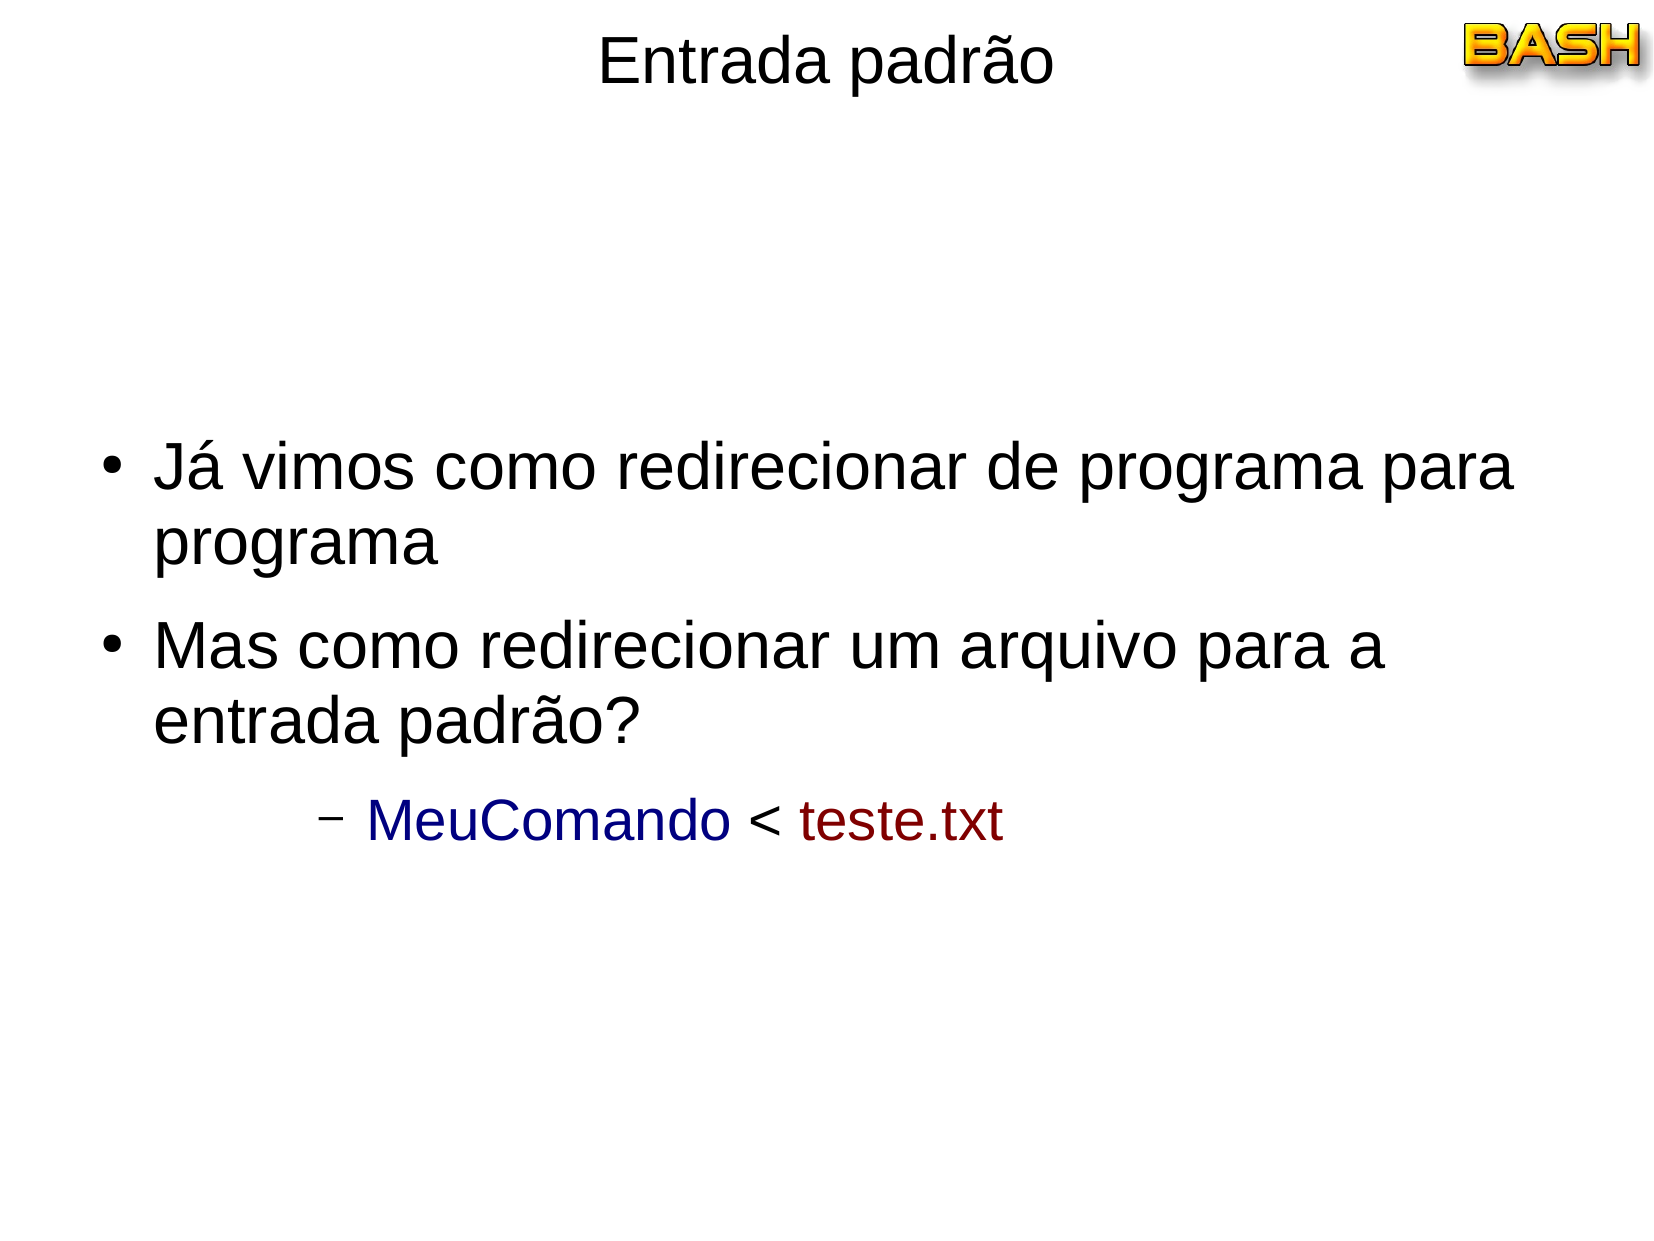

# Entrada padrão
Já vimos como redirecionar de programa para programa
Mas como redirecionar um arquivo para a entrada padrão?
MeuComando < teste.txt